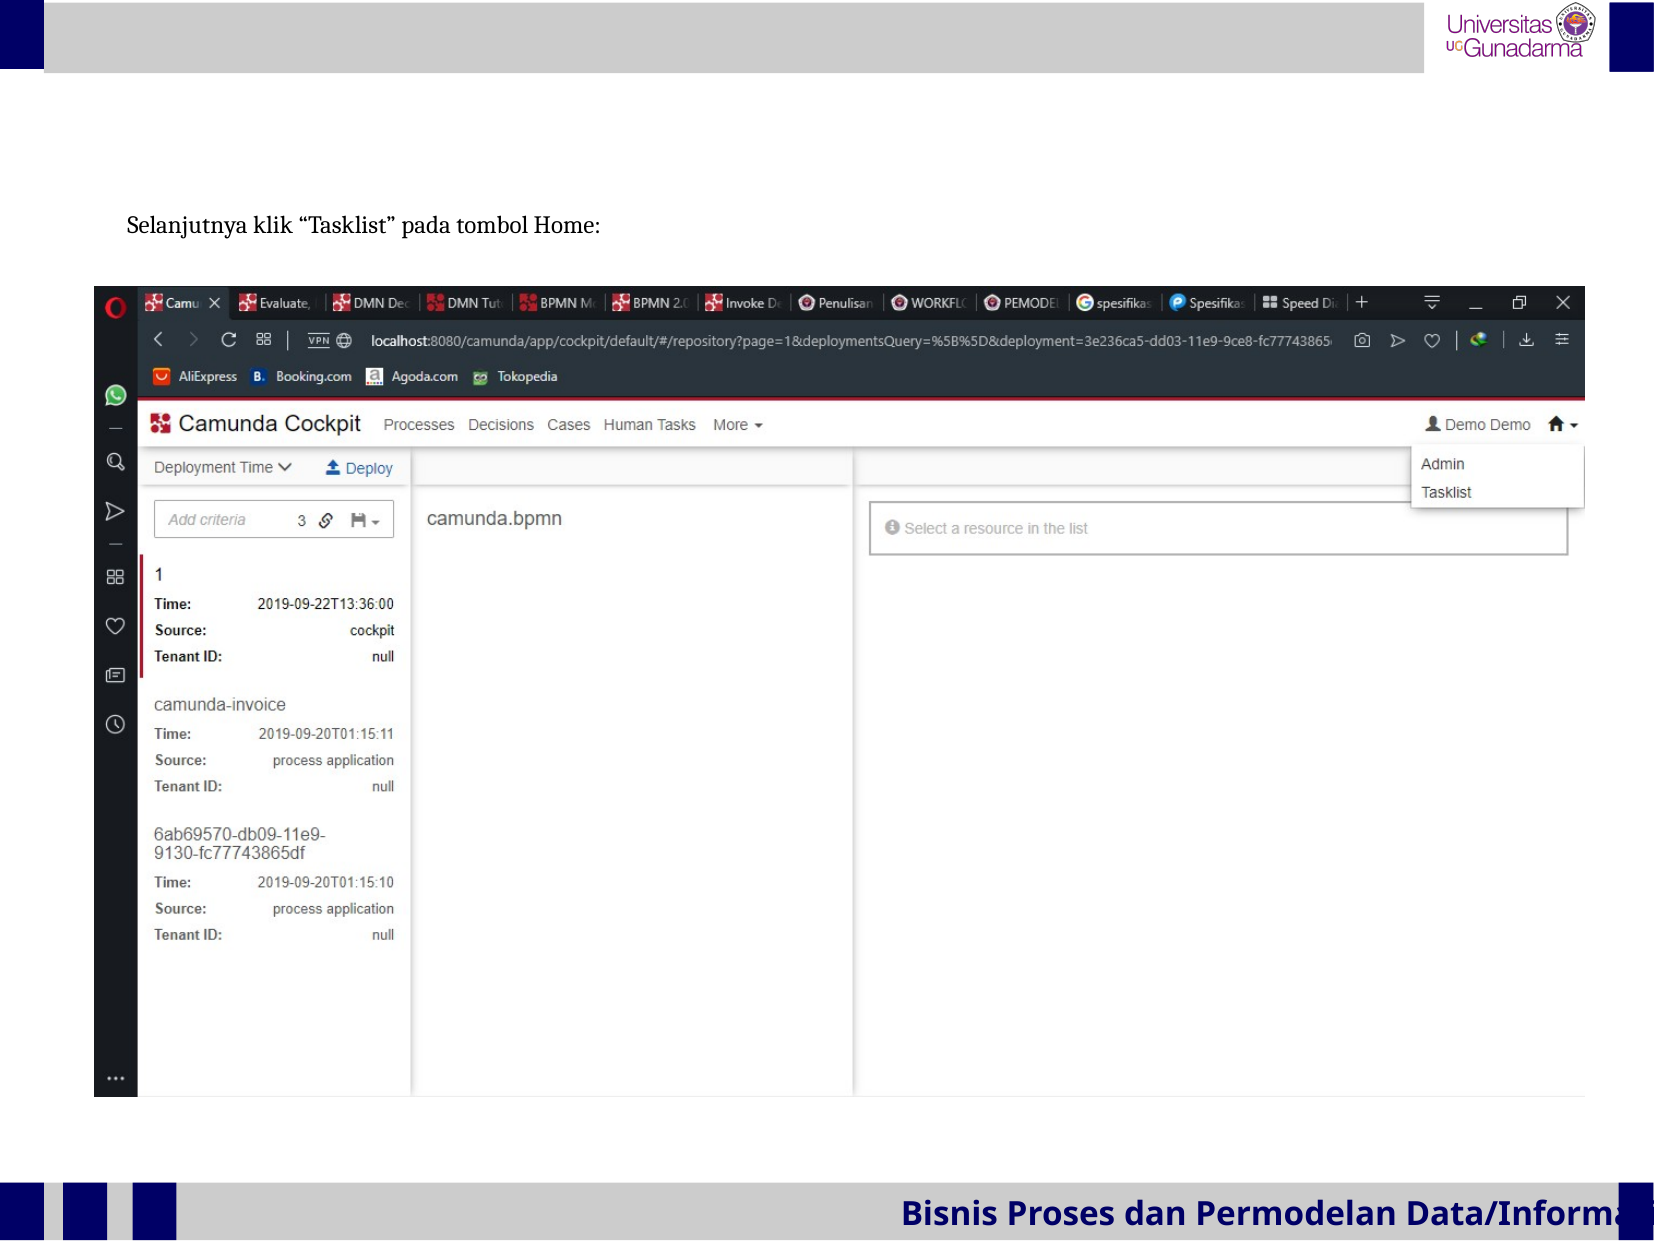

#
Selanjutnya klik “Tasklist” pada tombol Home: